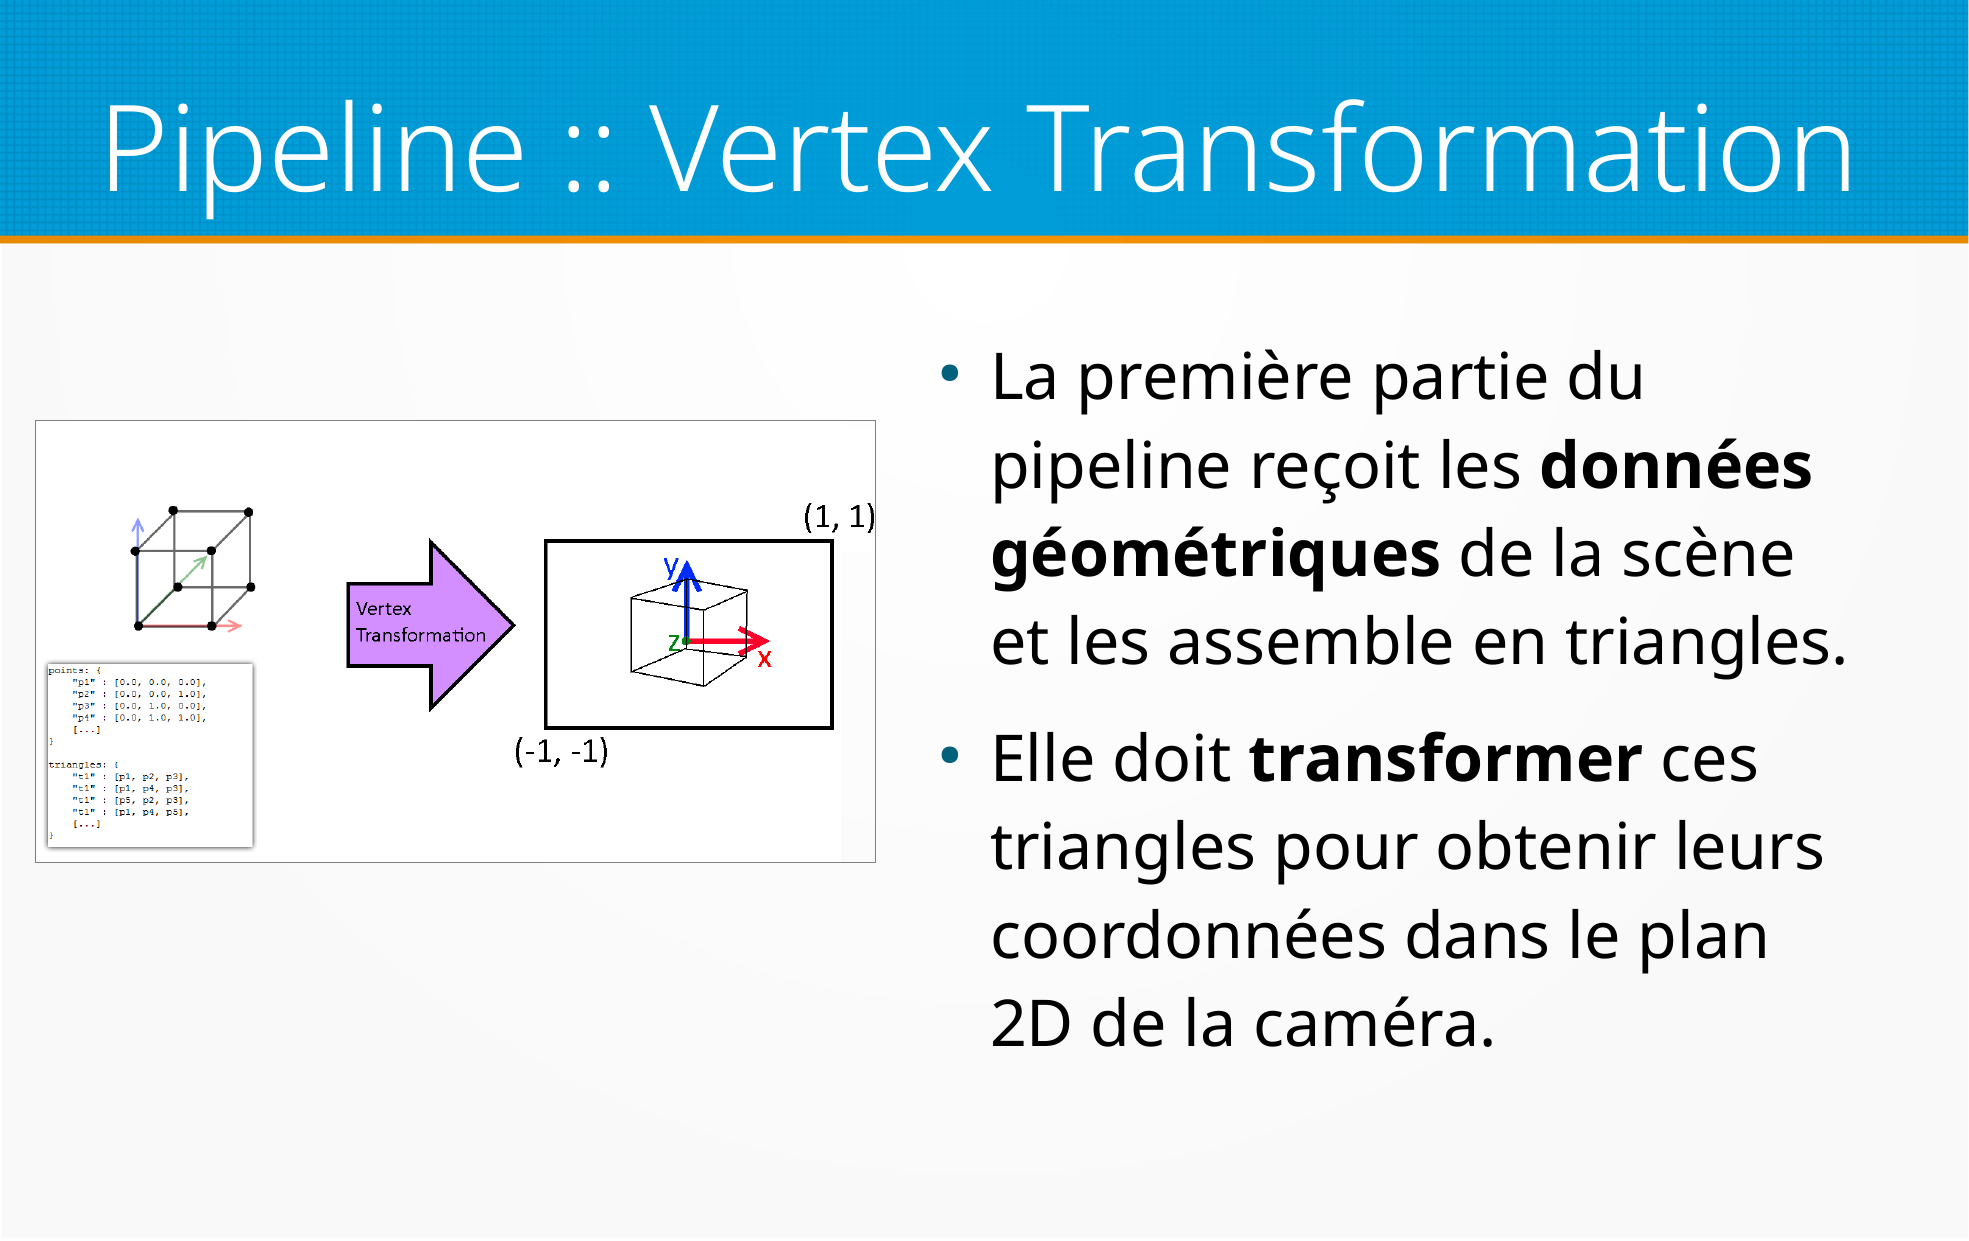

# Pipeline :: Vertex Transformation
La première partie du pipeline reçoit les données géométriques de la scène et les assemble en triangles.
Elle doit transformer ces triangles pour obtenir leurs coordonnées dans le plan 2D de la caméra.